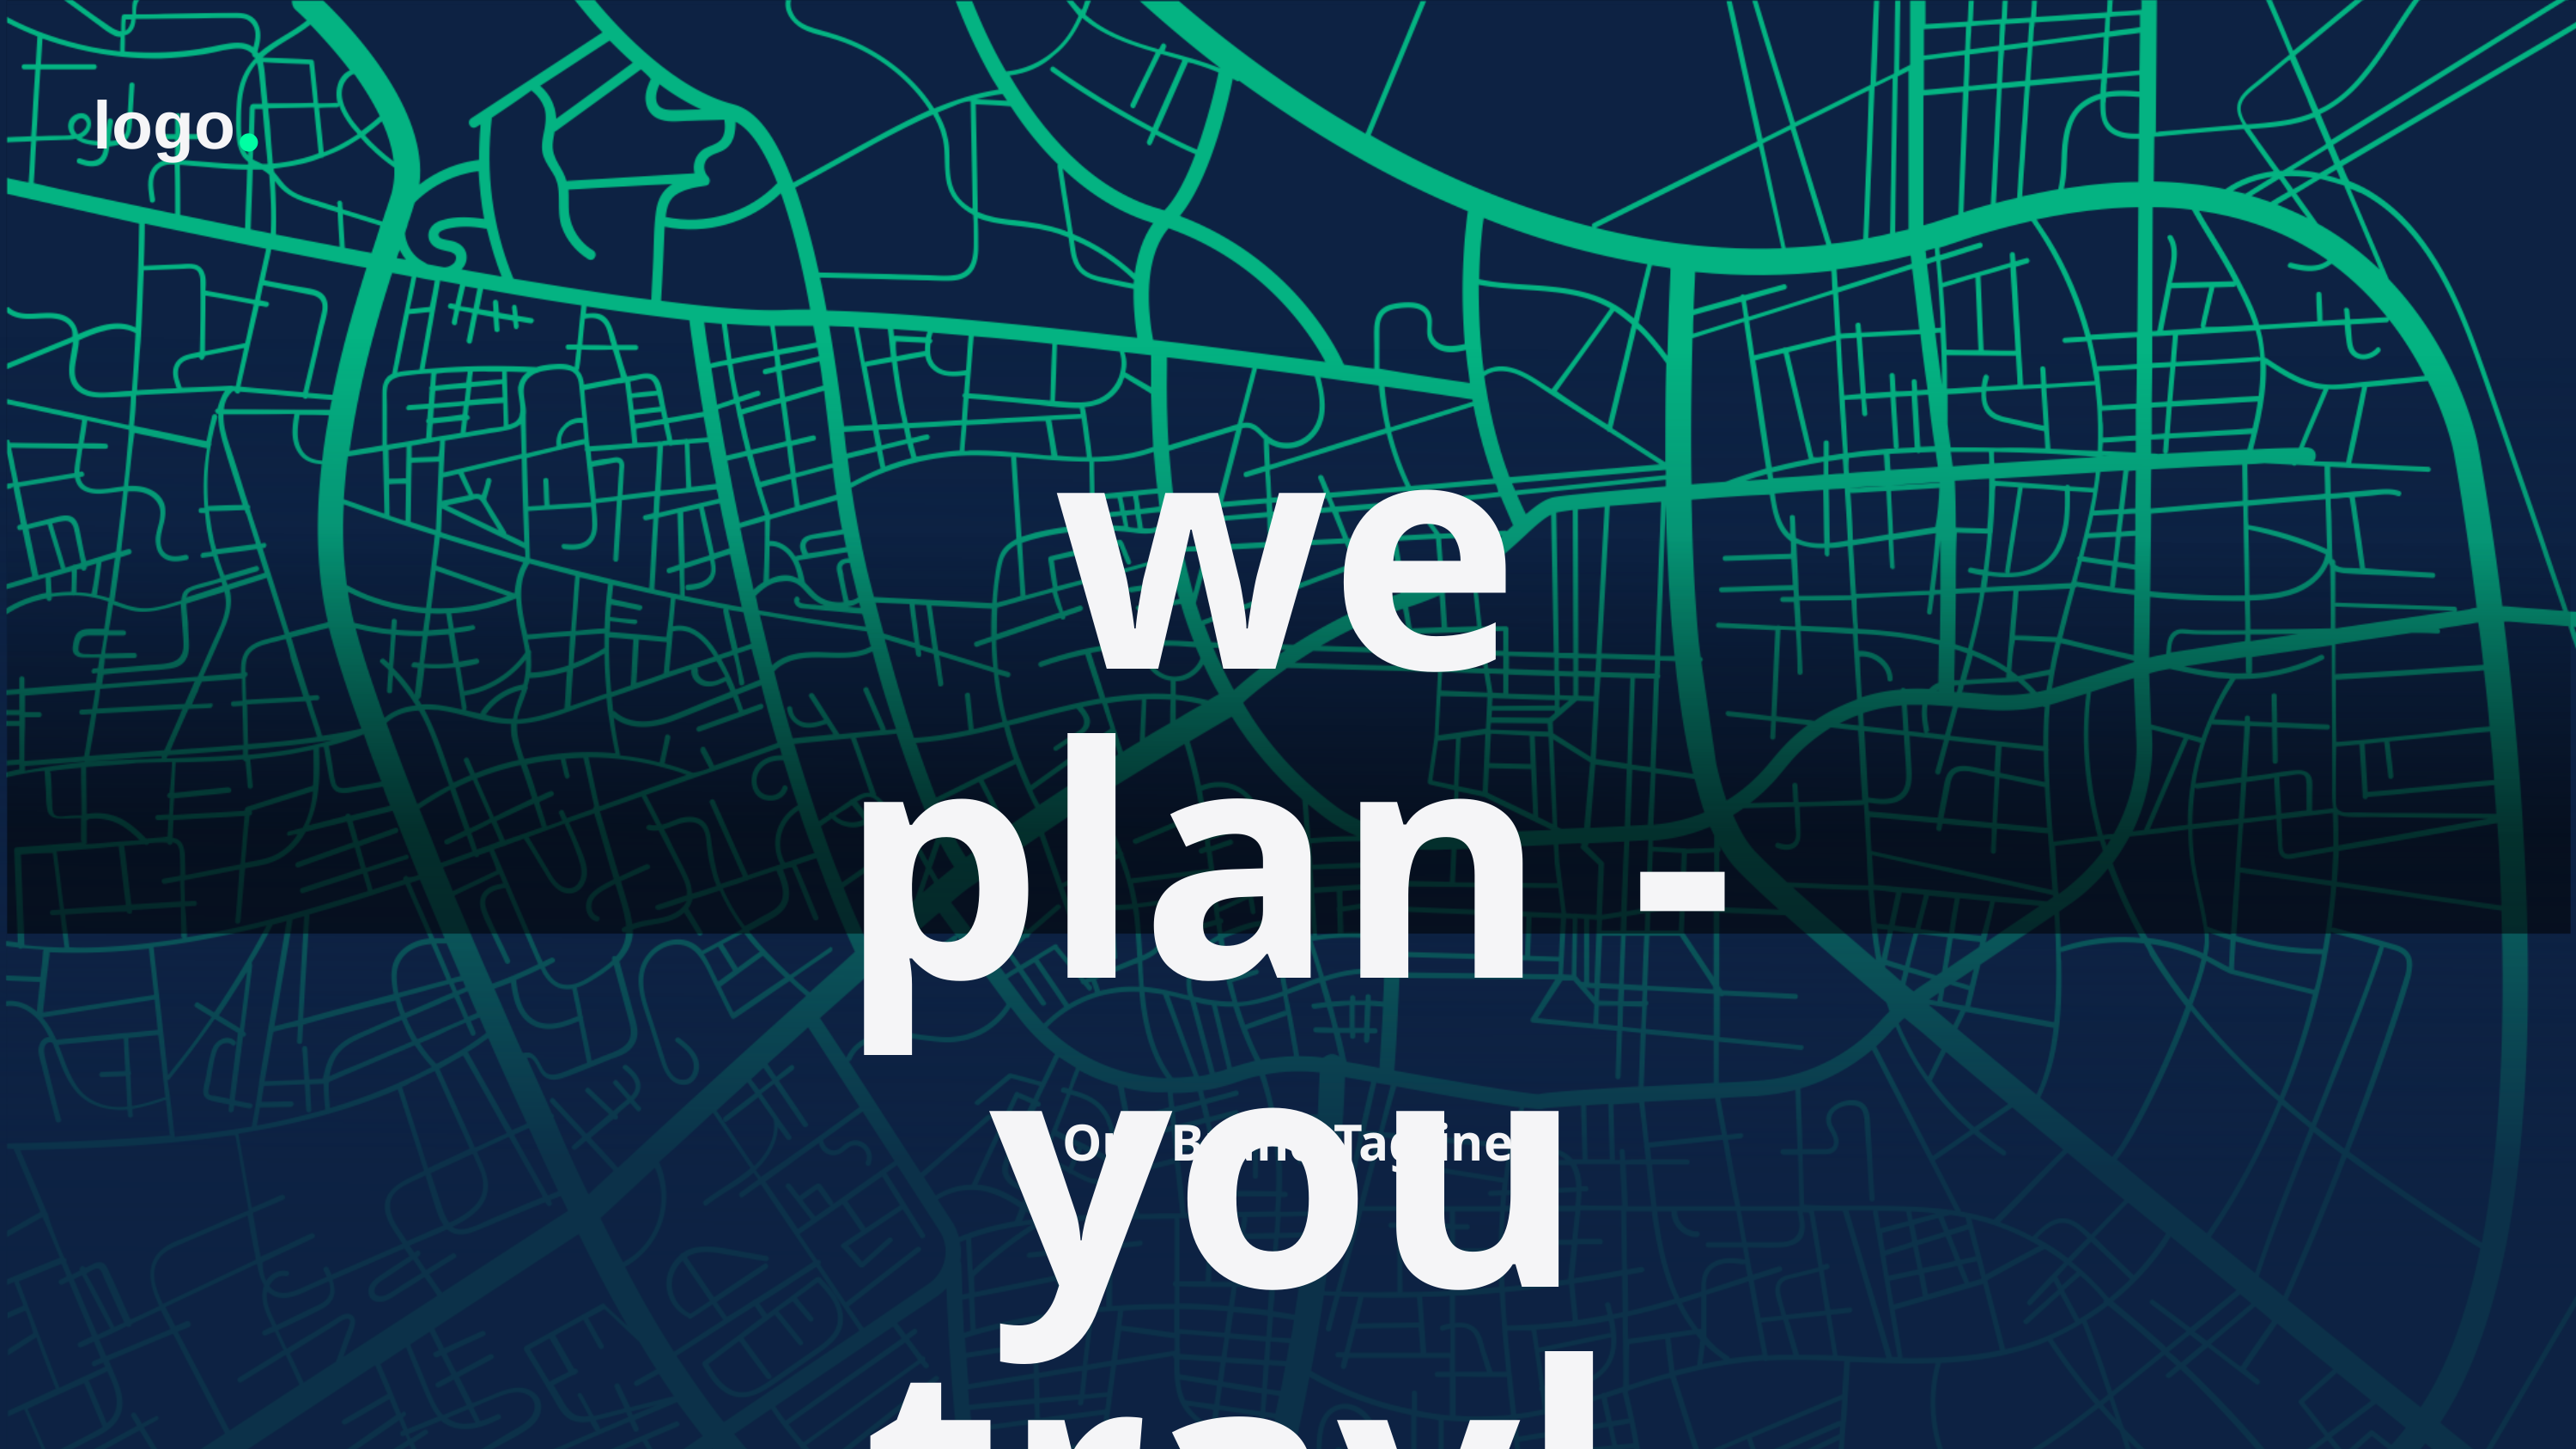

logo
•
we plan - you travl.
Our Brand Tagline